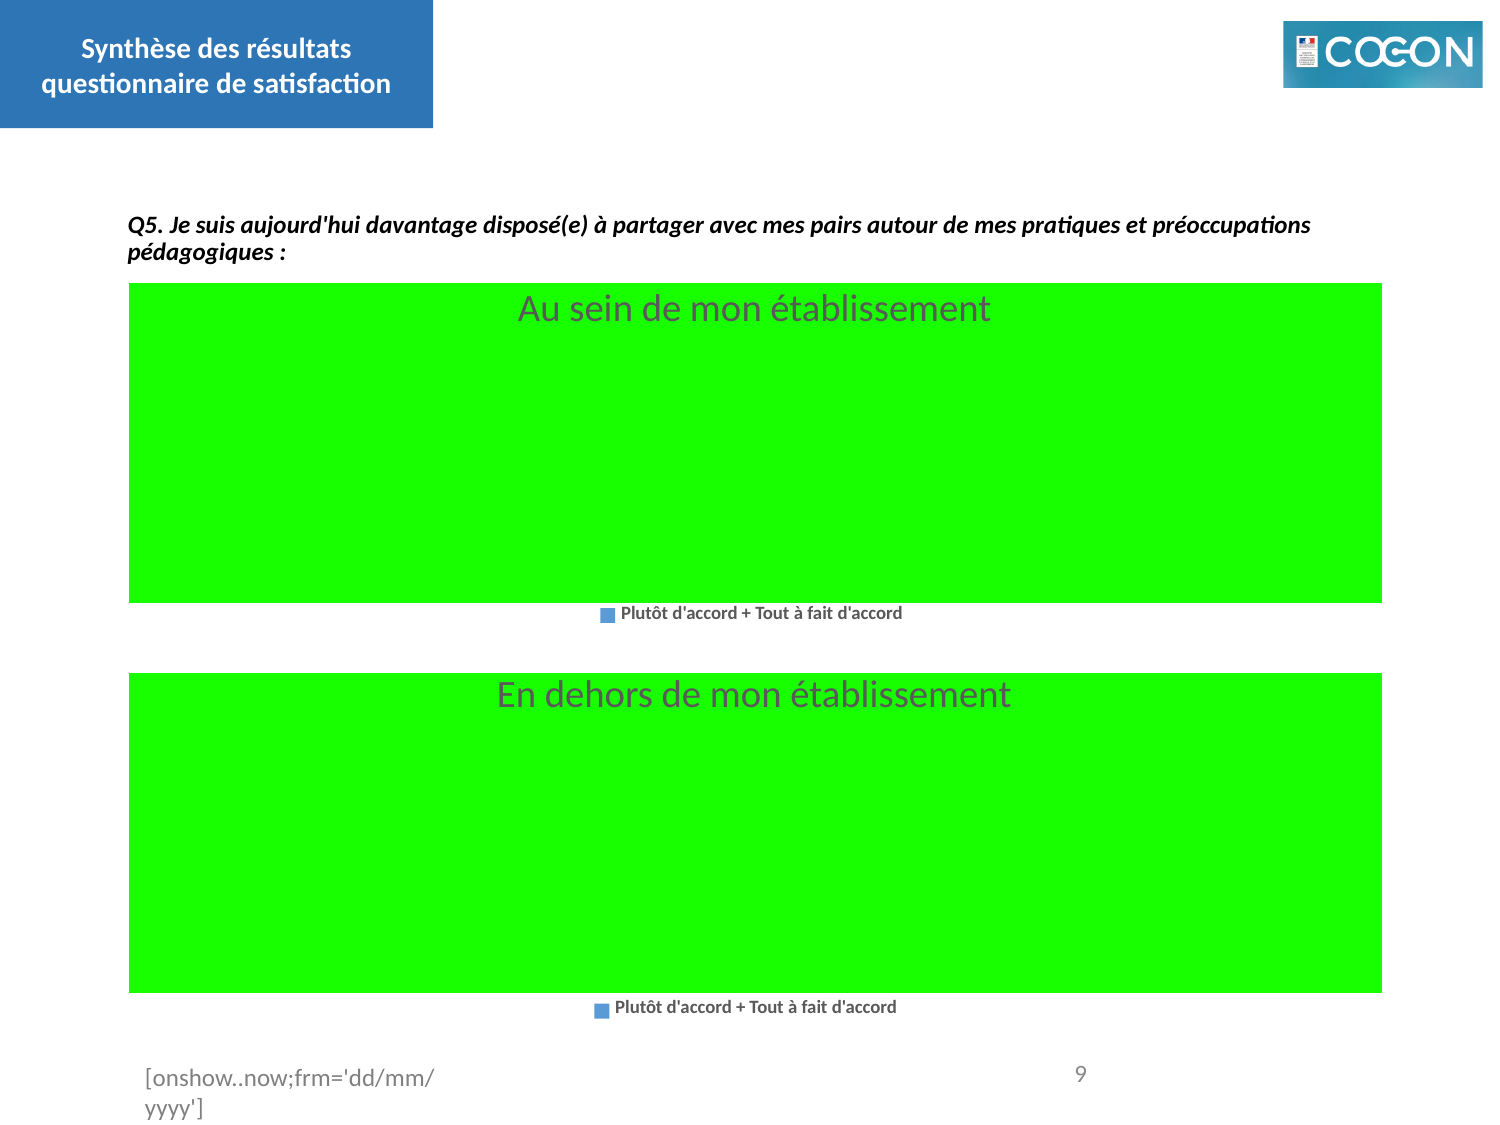

Synthèse des résultats questionnaire de satisfaction
Q5. Je suis aujourd'hui davantage disposé(e) à partager avec mes pairs autour de mes pratiques et préoccupations pédagogiques :
Au sein de mon établissement
Plutôt d'accord + Tout à fait d'accord
En dehors de mon établissement
Plutôt d'accord + Tout à fait d'accord
[onshow..now;frm='dd/mm/yyyy']